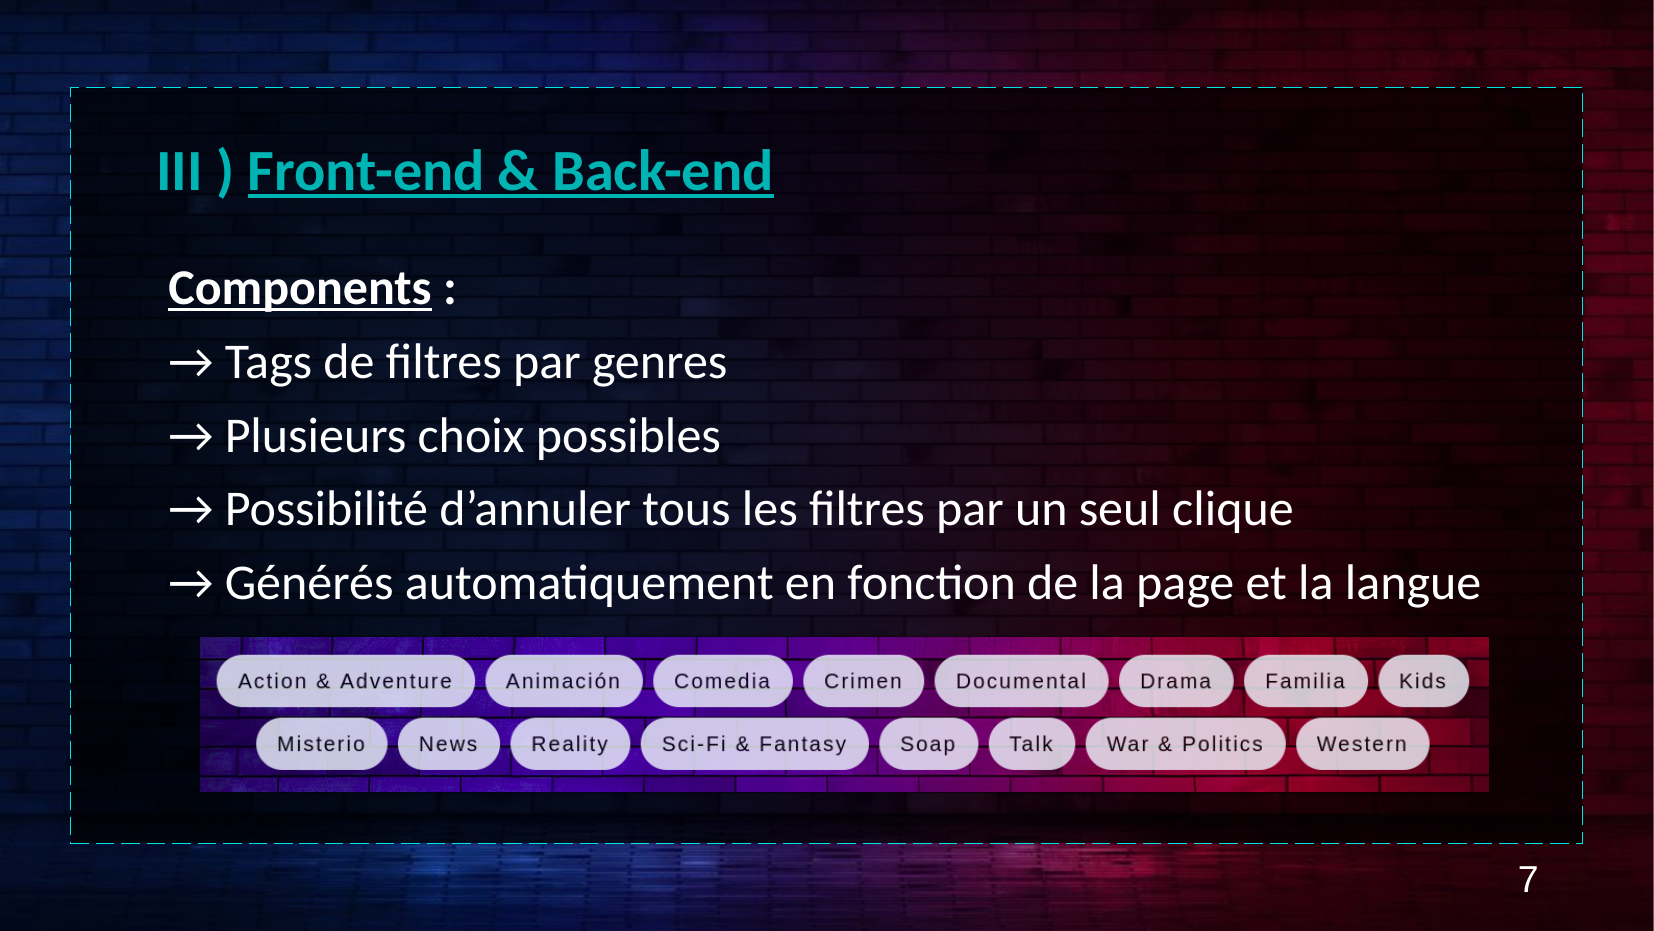

III ) Front-end & Back-end
Components :
→ Tags de filtres par genres
→ Plusieurs choix possibles
→ Possibilité d’annuler tous les filtres par un seul clique
→ Générés automatiquement en fonction de la page et la langue